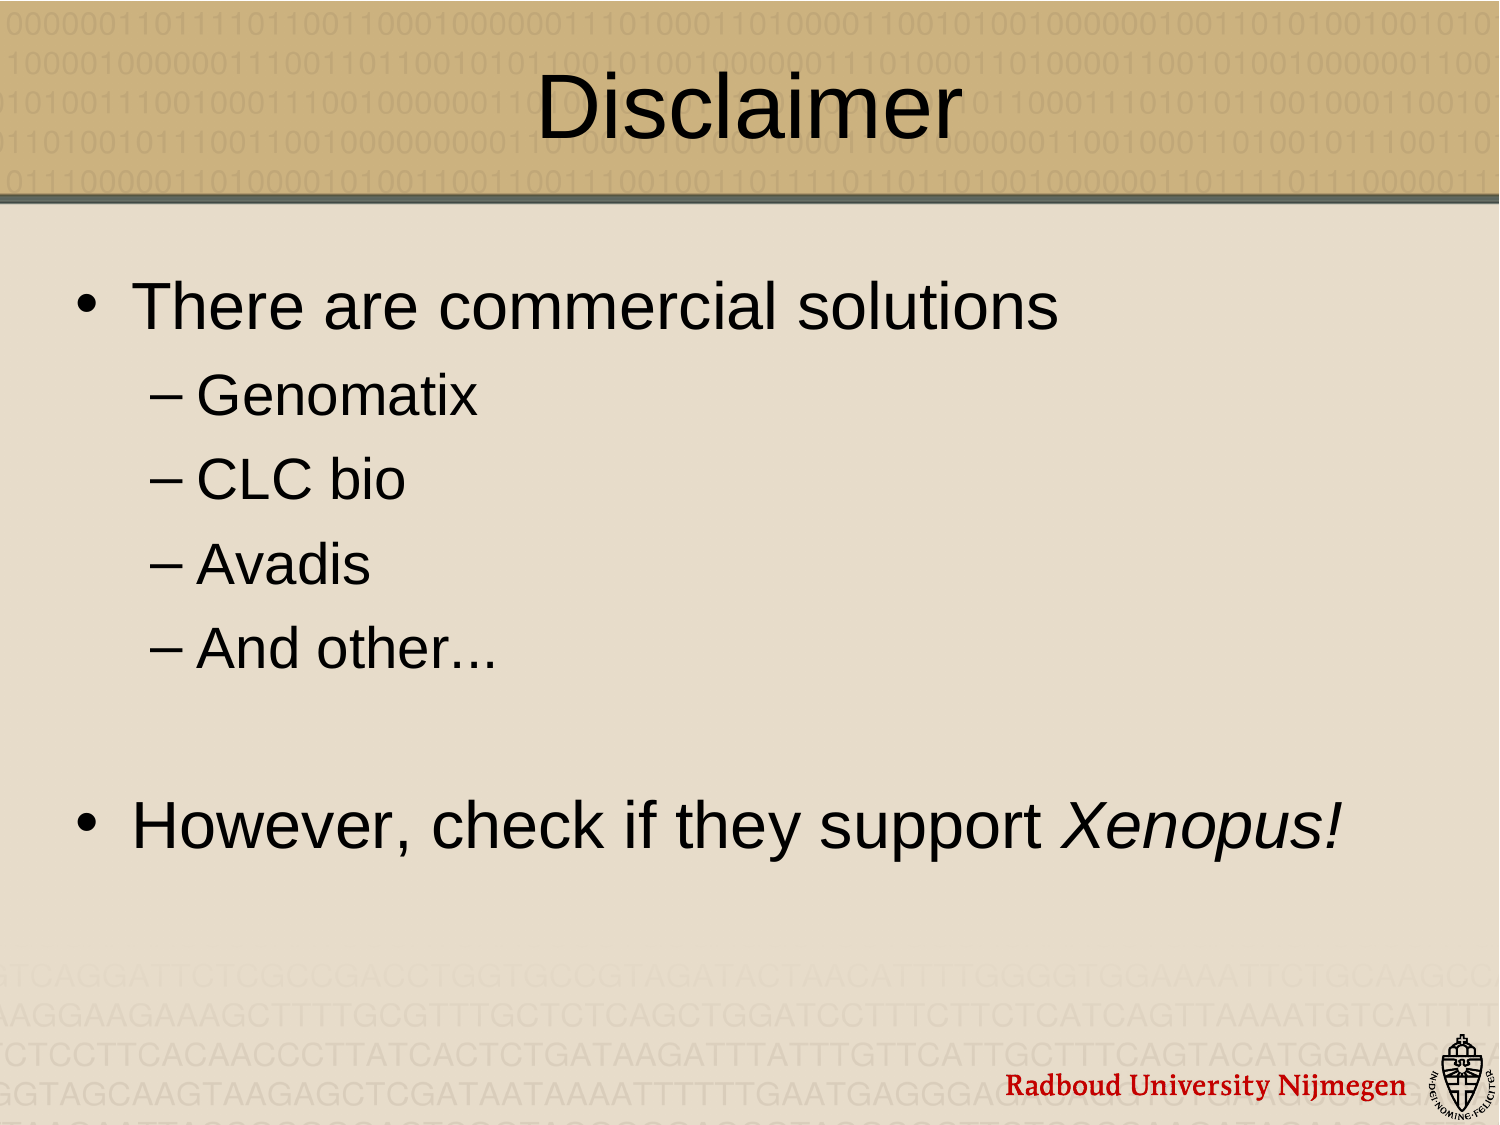

# Disclaimer
There are commercial solutions
Genomatix
CLC bio
Avadis
And other...
However, check if they support Xenopus!